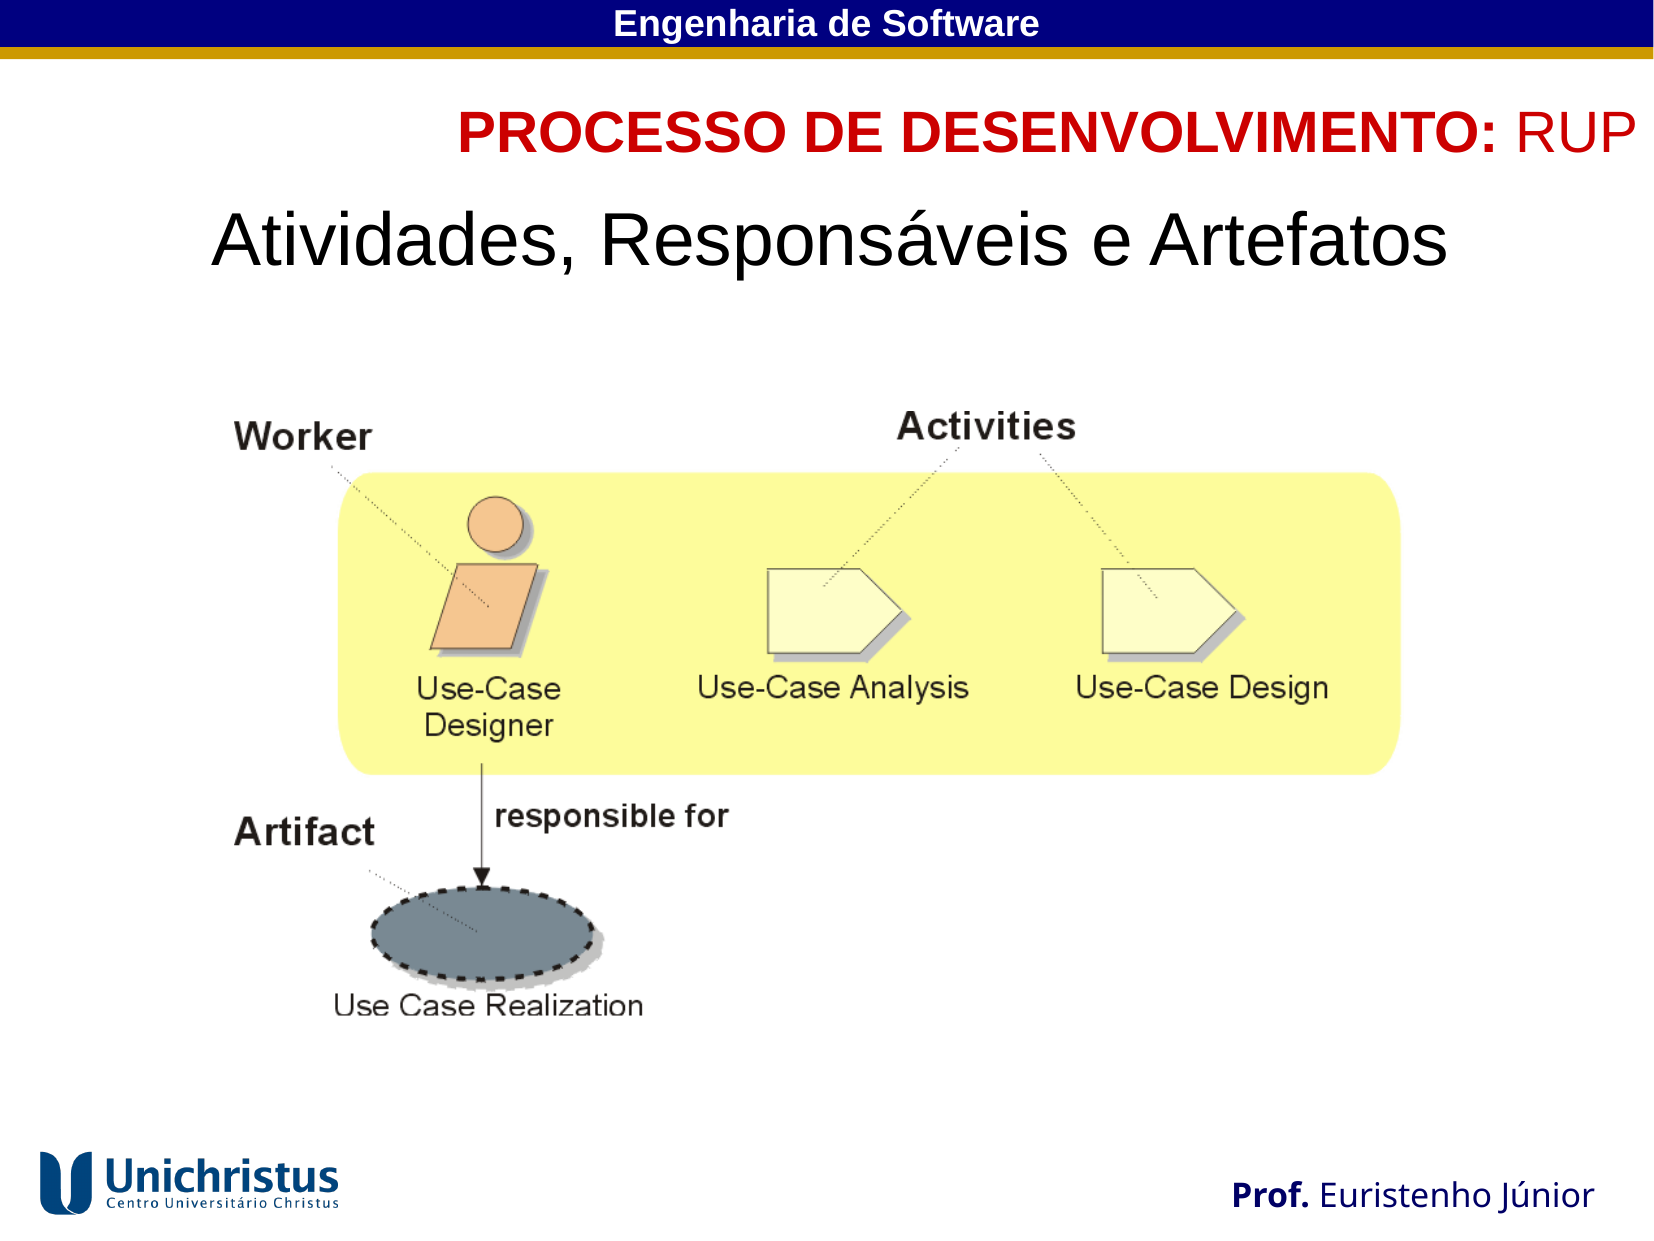

Engenharia de Software
PROCESSO DE DESENVOLVIMENTO: RUP
# Atividades, Responsáveis e Artefatos
Prof. Euristenho Júnior